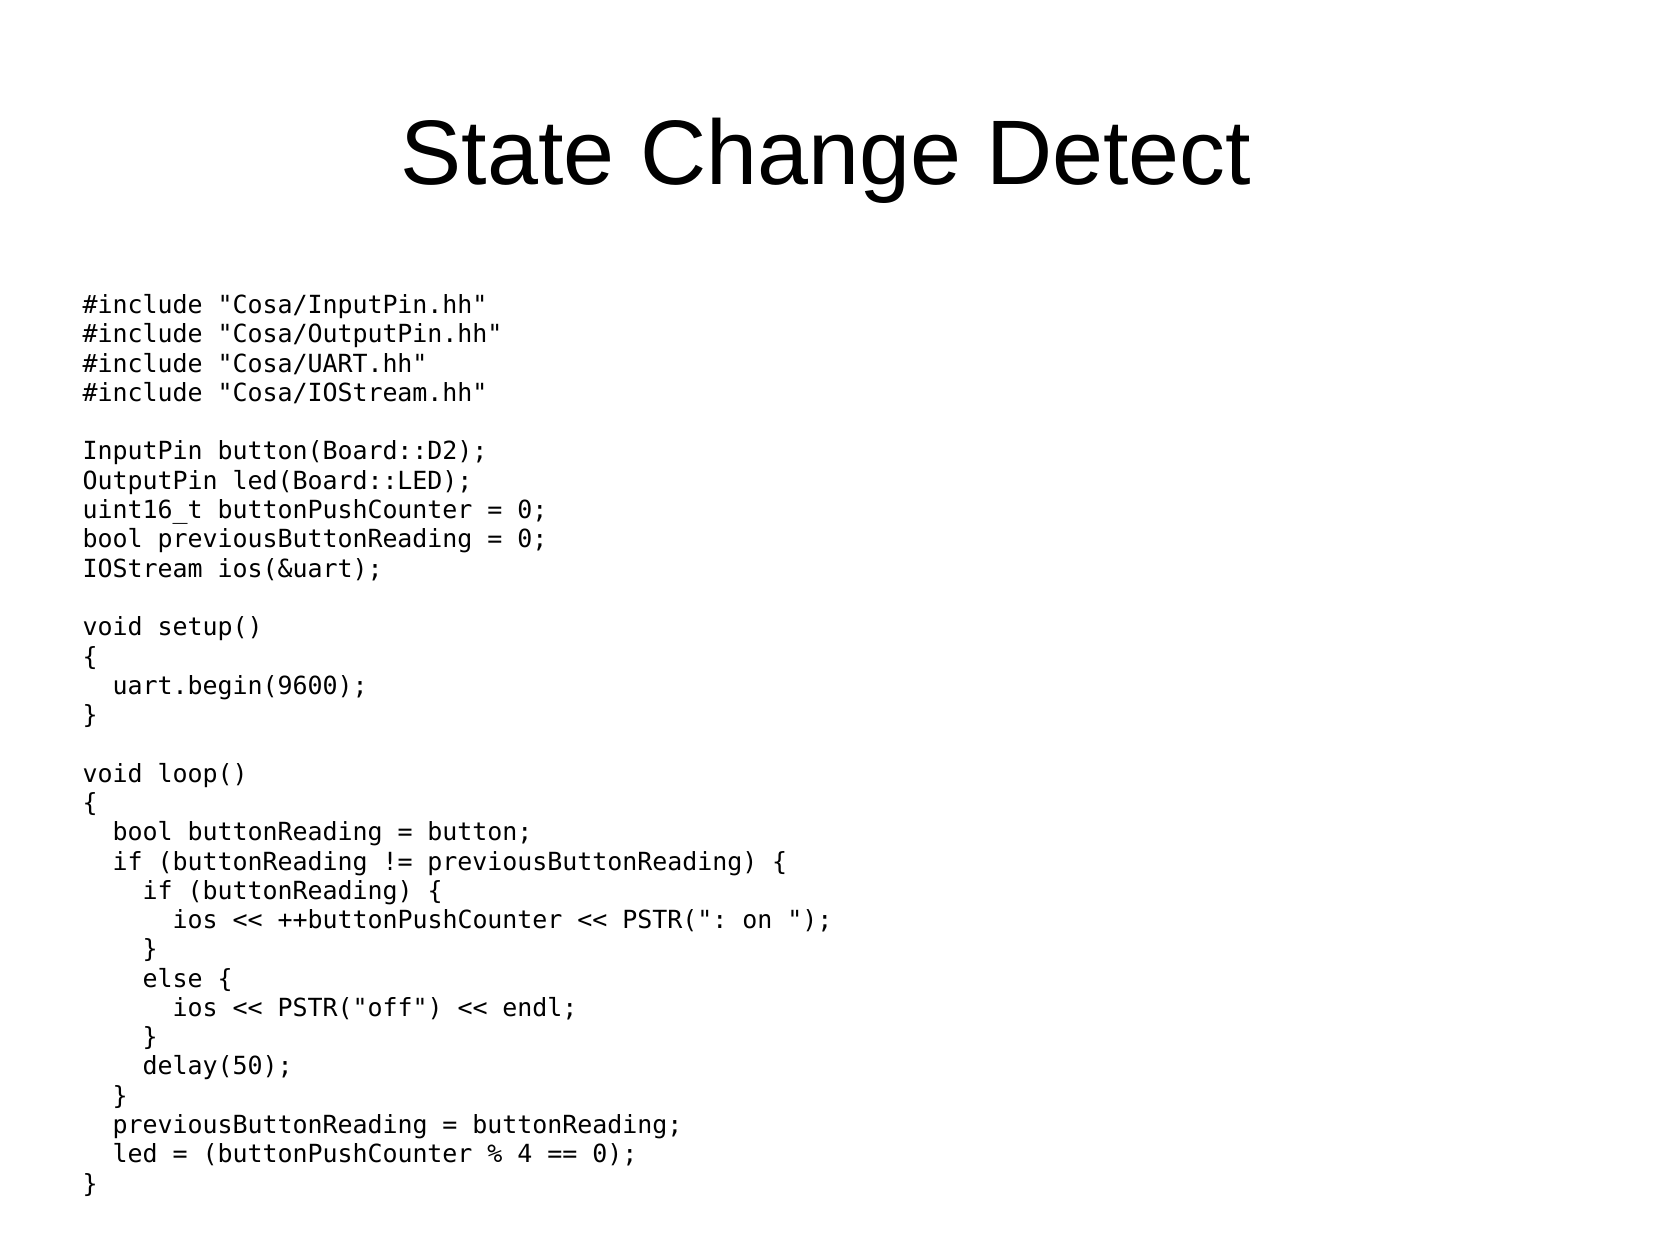

# State Change Detect
#include "Cosa/InputPin.hh"
#include "Cosa/OutputPin.hh"
#include "Cosa/UART.hh"
#include "Cosa/IOStream.hh"
InputPin button(Board::D2);
OutputPin led(Board::LED);
uint16_t buttonPushCounter = 0;
bool previousButtonReading = 0;
IOStream ios(&uart);
void setup()
{
 uart.begin(9600);
}
void loop()
{
 bool buttonReading = button;
 if (buttonReading != previousButtonReading) {
 if (buttonReading) {
 ios << ++buttonPushCounter << PSTR(": on ");
 }
 else {
 ios << PSTR("off") << endl;
 }
 delay(50);
 }
 previousButtonReading = buttonReading;
 led = (buttonPushCounter % 4 == 0);
}